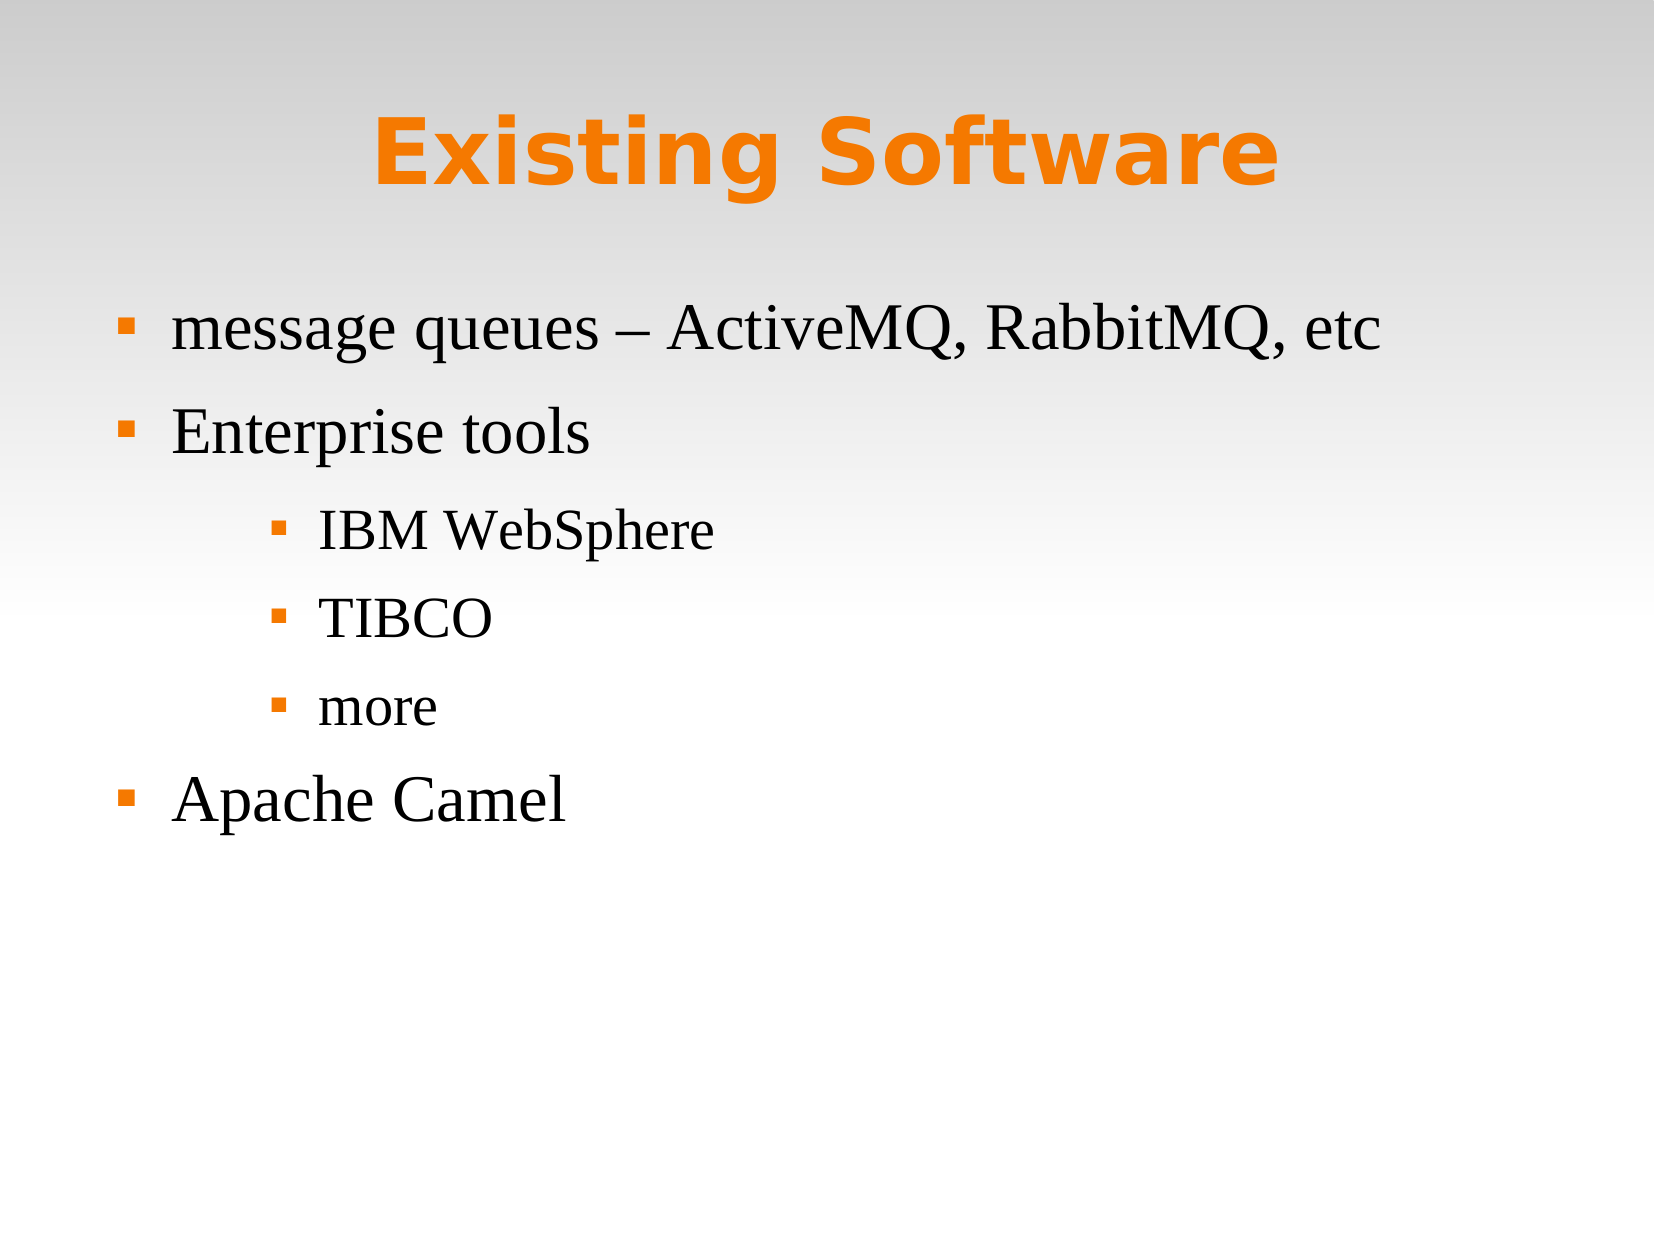

# Existing Software
message queues – ActiveMQ, RabbitMQ, etc
Enterprise tools
IBM WebSphere
TIBCO
more
Apache Camel